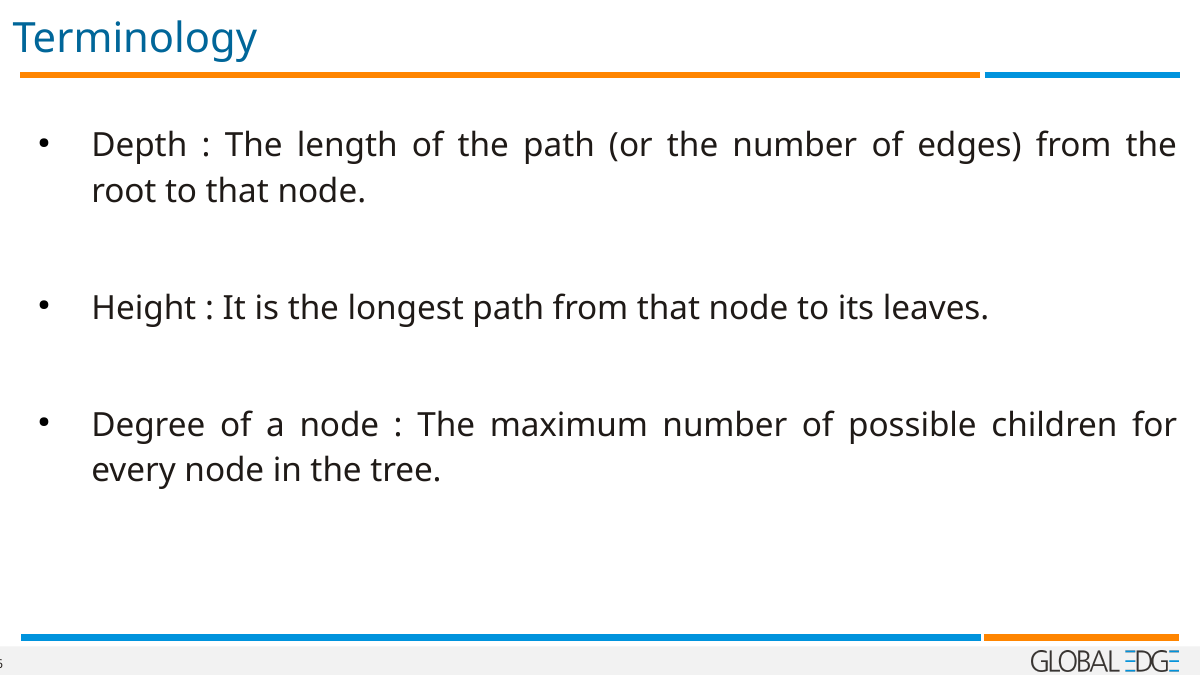

# Terminology
Depth : The length of the path (or the number of edges) from the root to that node.
Height : It is the longest path from that node to its leaves.
Degree of a node : The maximum number of possible children for every node in the tree.